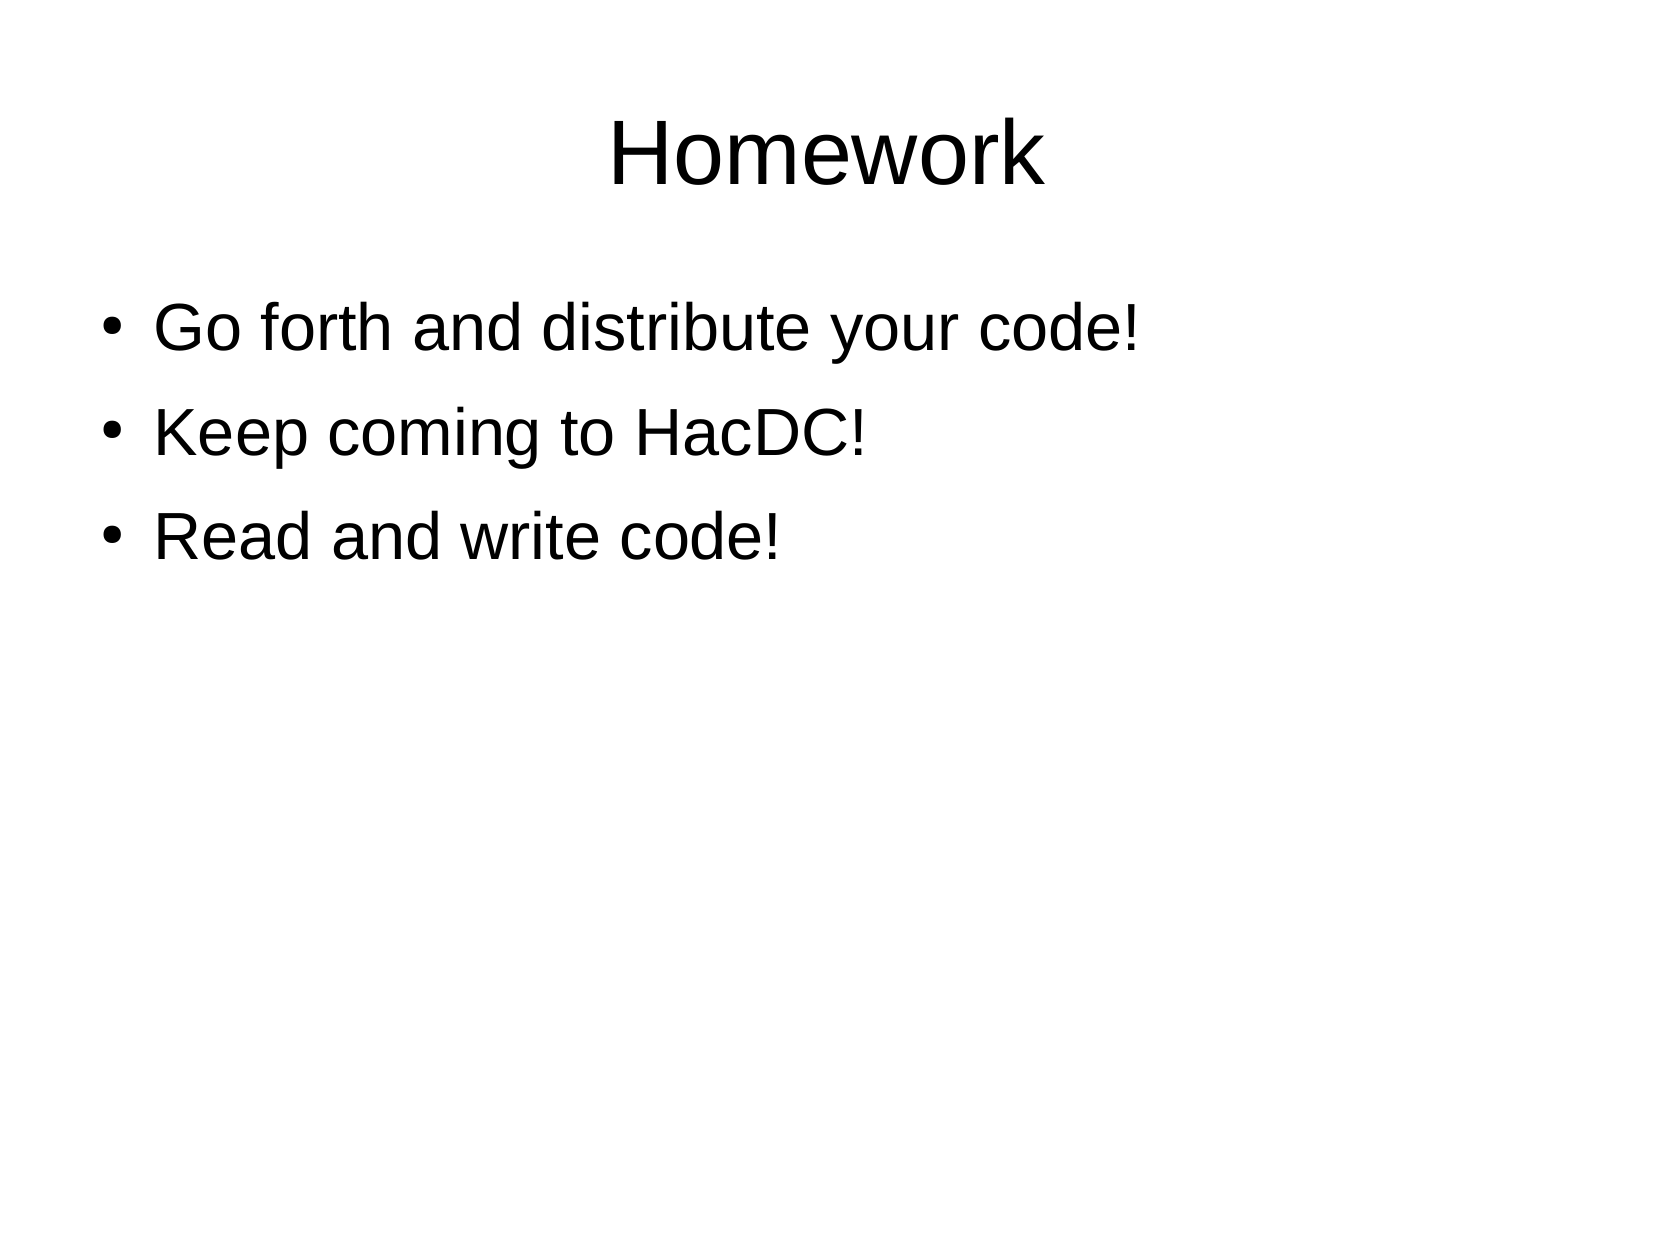

# Homework
Go forth and distribute your code!
Keep coming to HacDC!
Read and write code!